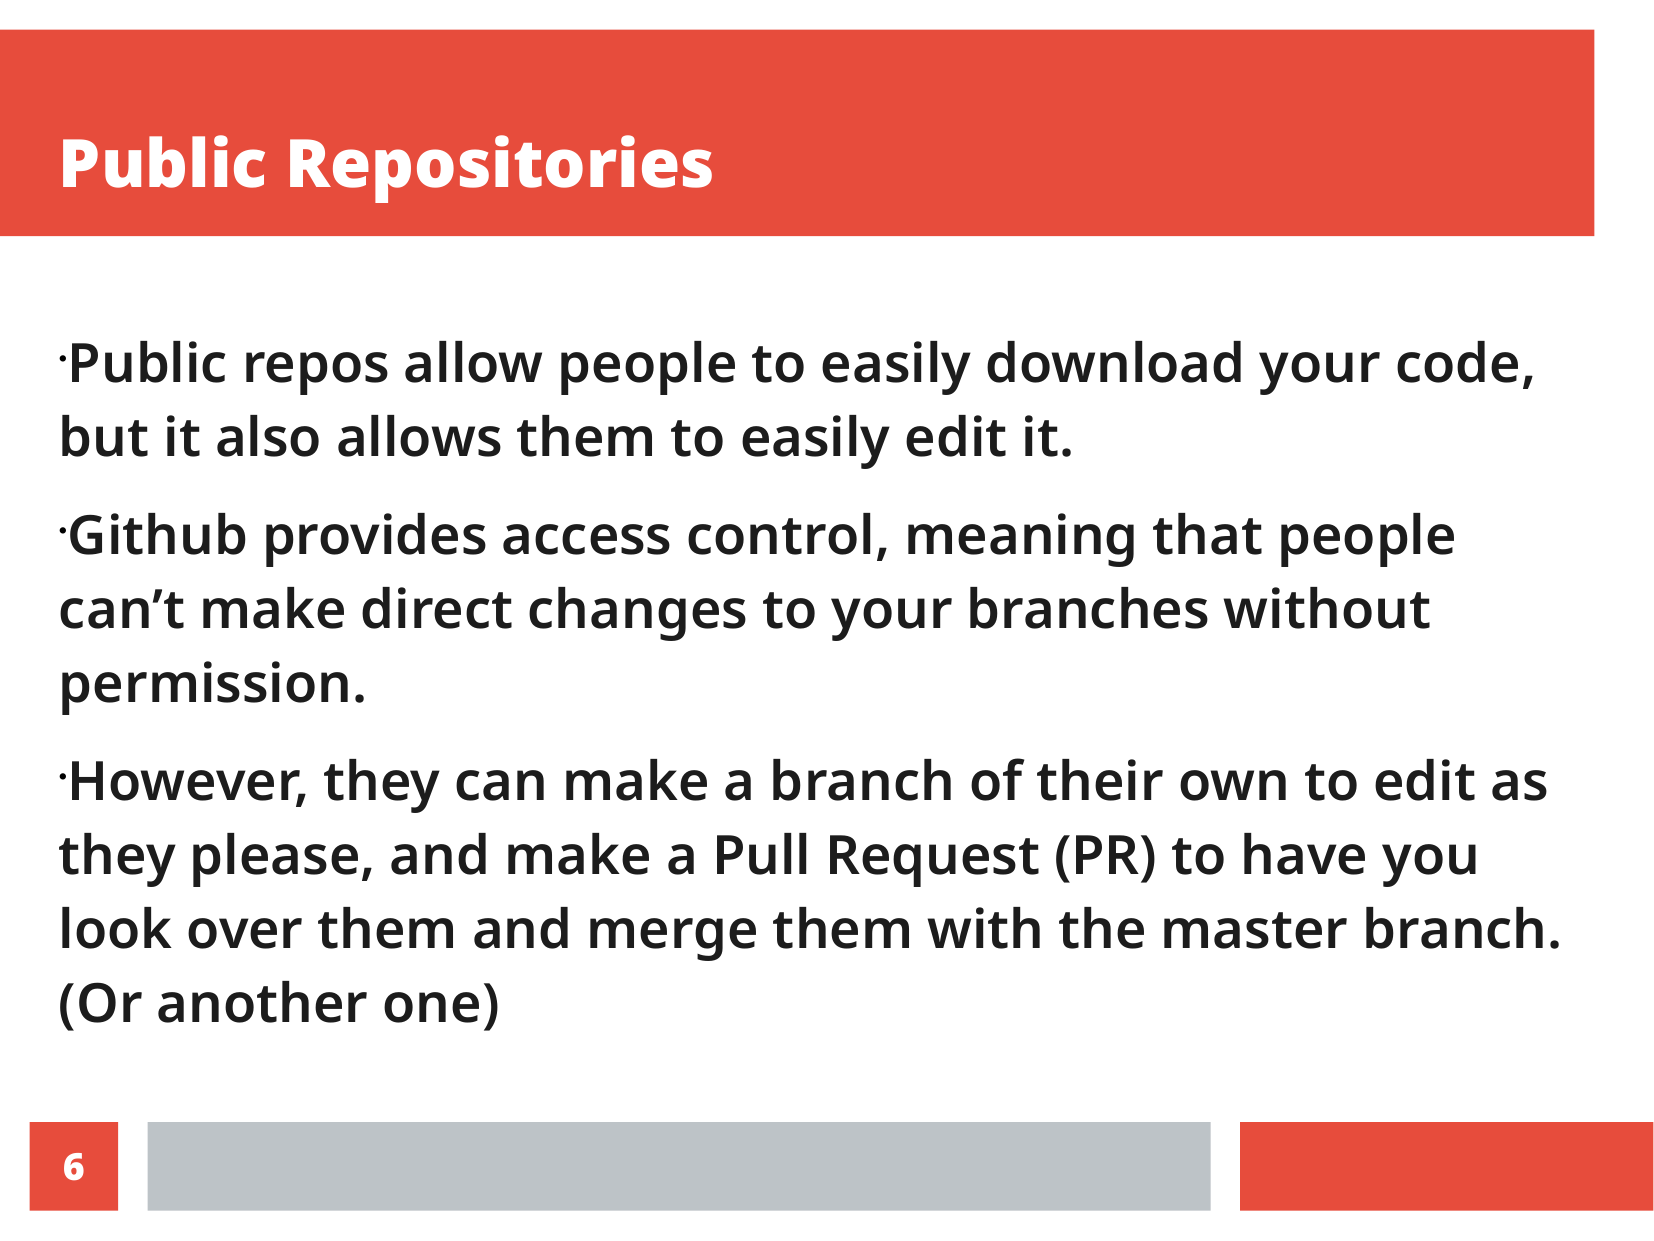

# Public Repositories
Public repos allow people to easily download your code, but it also allows them to easily edit it.
Github provides access control, meaning that people can’t make direct changes to your branches without permission.
However, they can make a branch of their own to edit as they please, and make a Pull Request (PR) to have you look over them and merge them with the master branch. (Or another one)
6